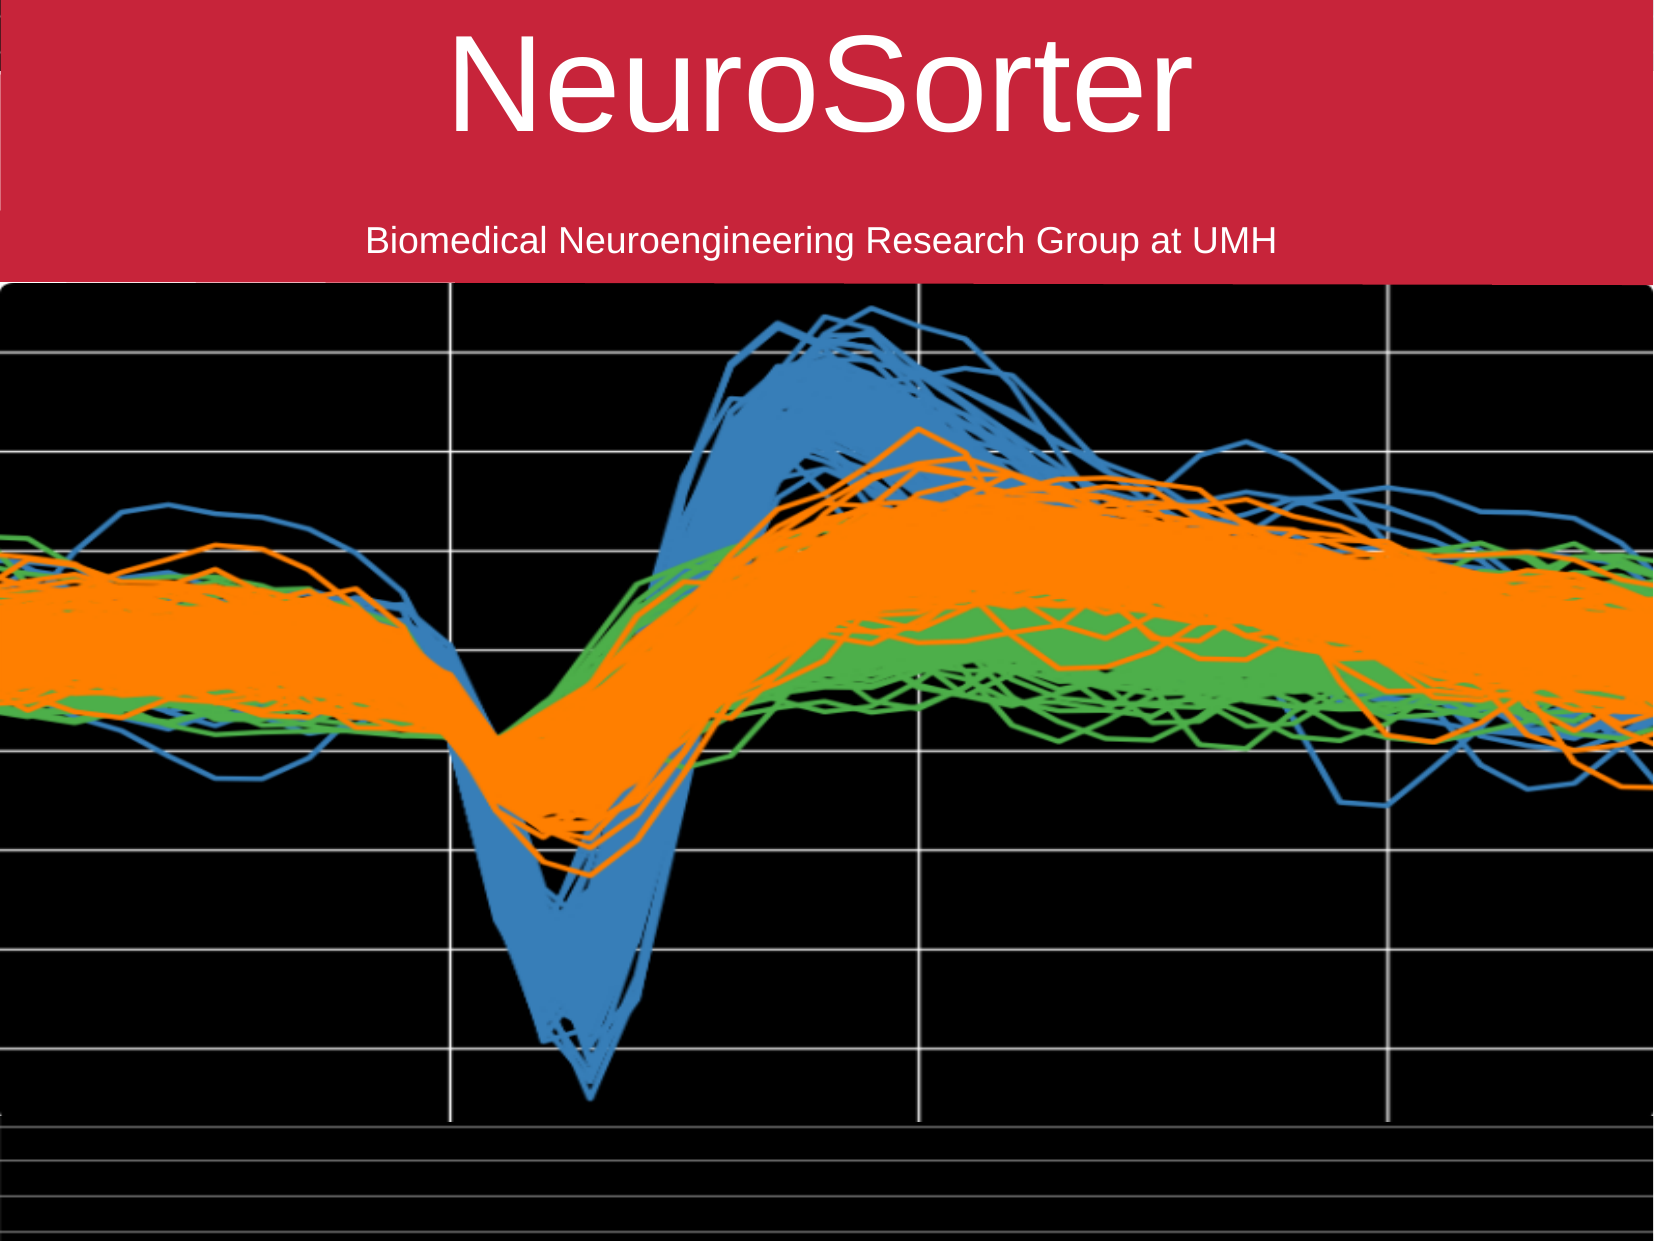

NeuroSorter
#
Biomedical Neuroengineering Research Group at UMH